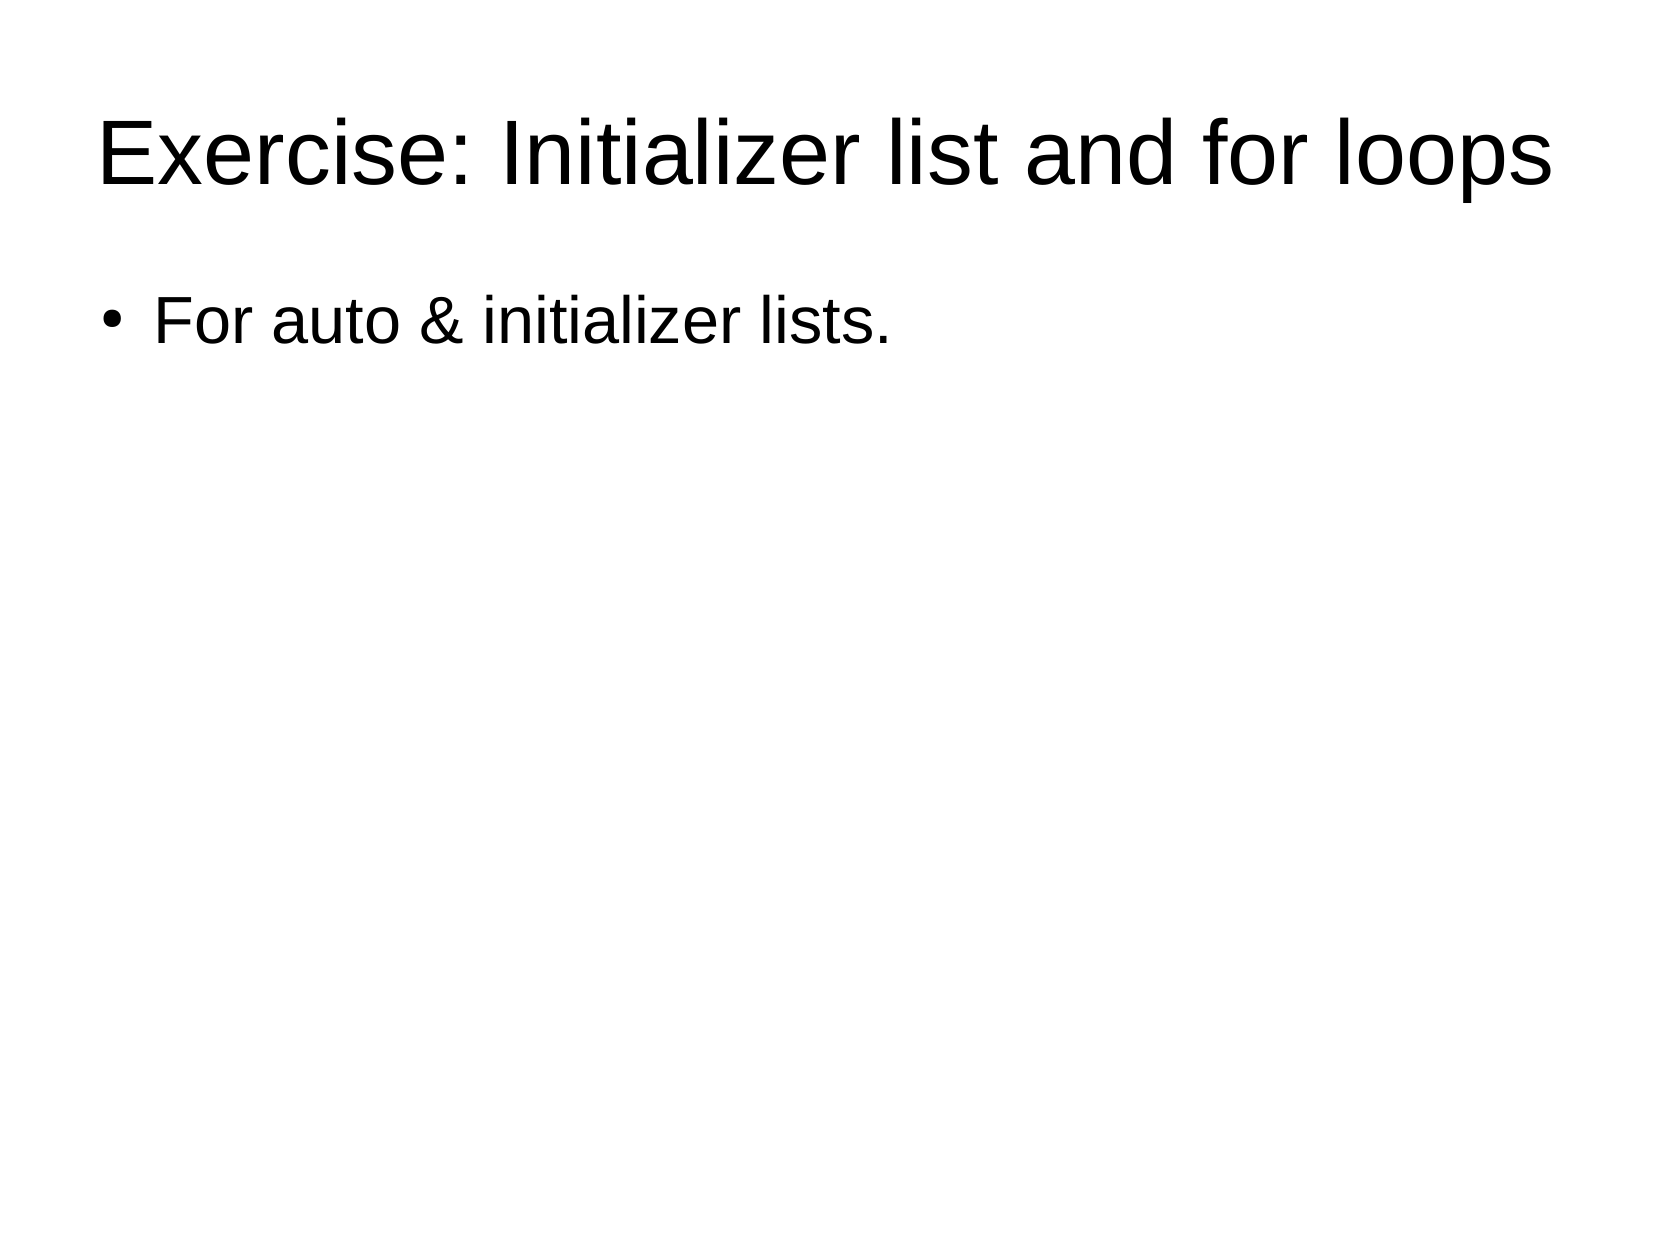

# Exercise: Initializer list and for loops
For auto & initializer lists.